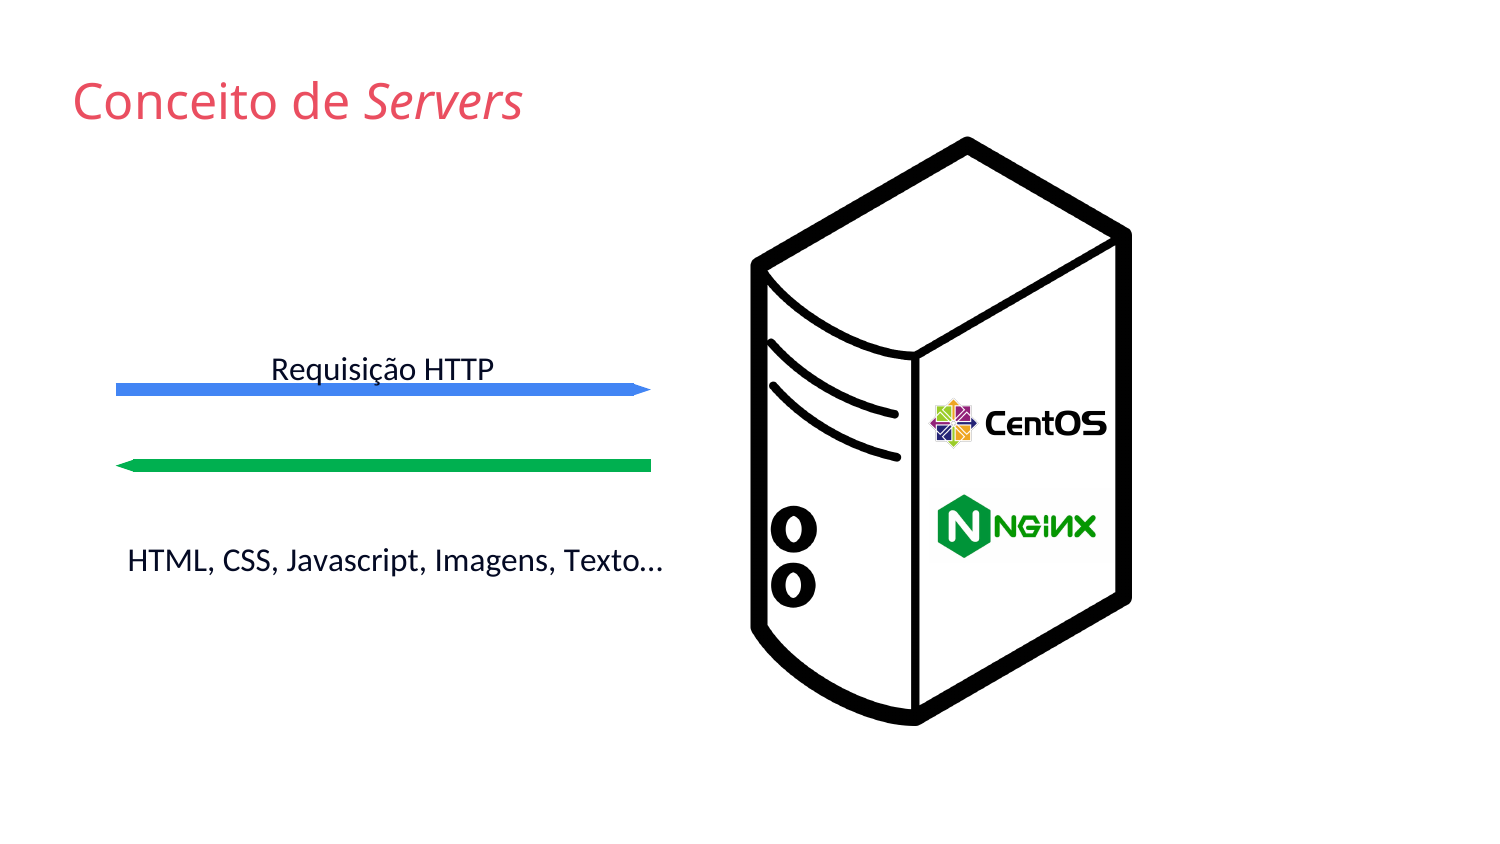

Conceito de Servers
Requisição HTTP
HTML, CSS, Javascript, Imagens, Texto…